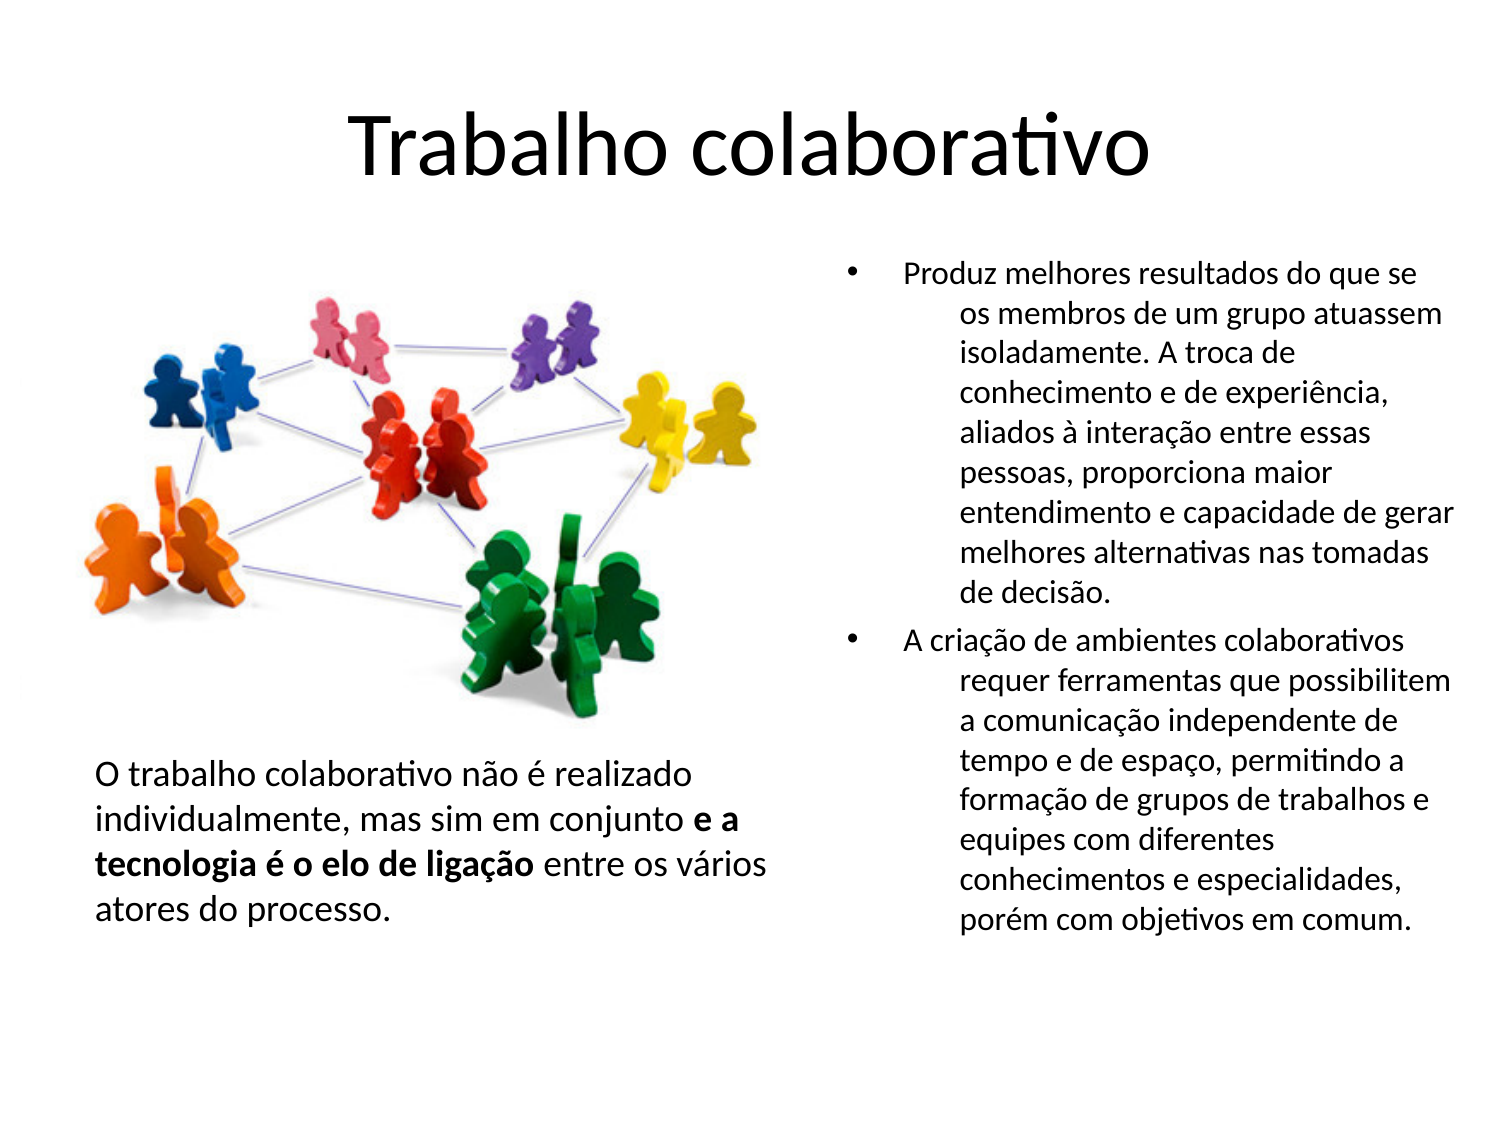

# Trabalho colaborativo
Produz melhores resultados do que se os membros de um grupo atuassem isoladamente. A troca de conhecimento e de experiência, aliados à interação entre essas pessoas, proporciona maior entendimento e capacidade de gerar melhores alternativas nas tomadas de decisão.
A criação de ambientes colaborativos requer ferramentas que possibilitem a comunicação independente de tempo e de espaço, permitindo a formação de grupos de trabalhos e equipes com diferentes conhecimentos e especialidades, porém com objetivos em comum.
O trabalho colaborativo não é realizado individualmente, mas sim em conjunto e a tecnologia é o elo de ligação entre os vários atores do processo.